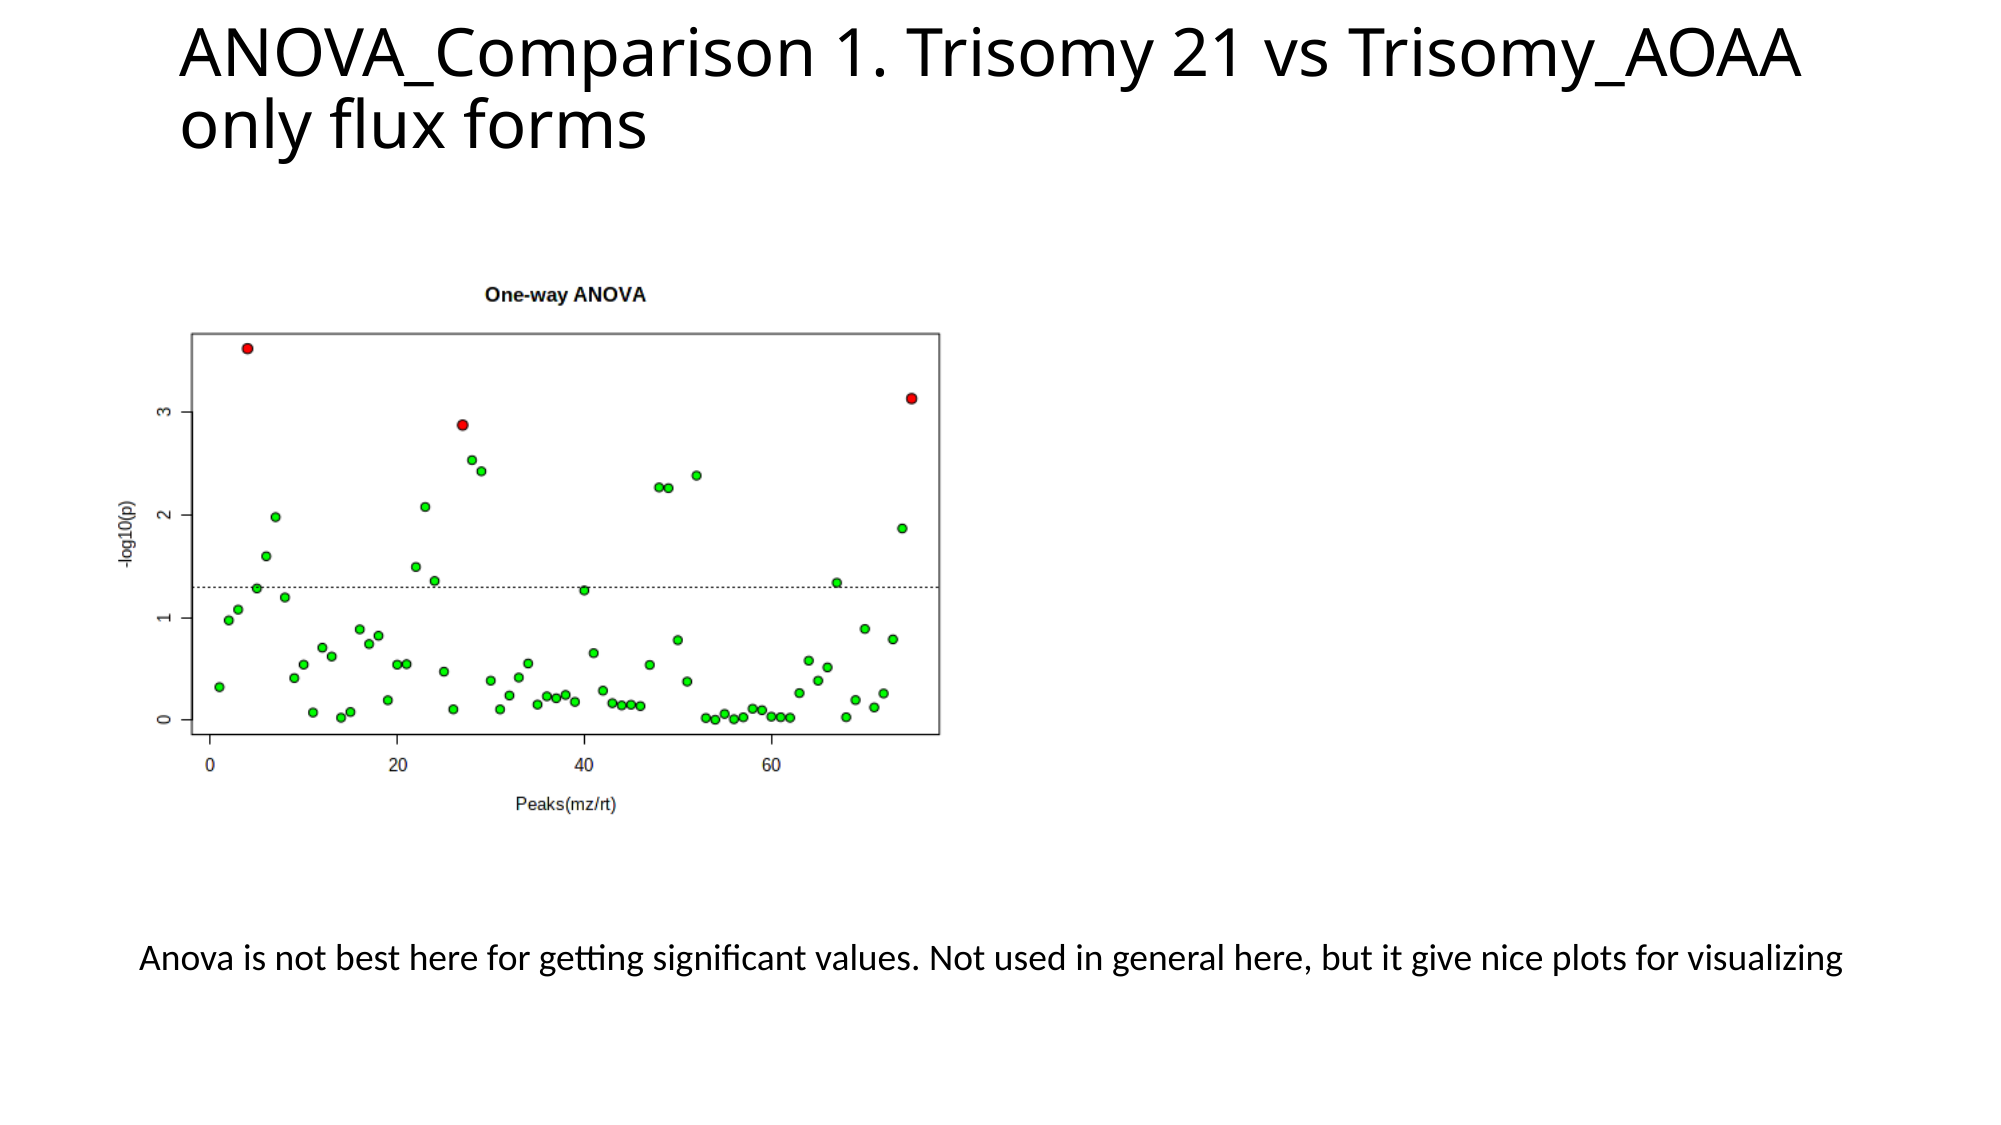

# ANOVA_Comparison 1. Trisomy 21 vs Trisomy_AOAA only flux forms
Anova is not best here for getting significant values. Not used in general here, but it give nice plots for visualizing